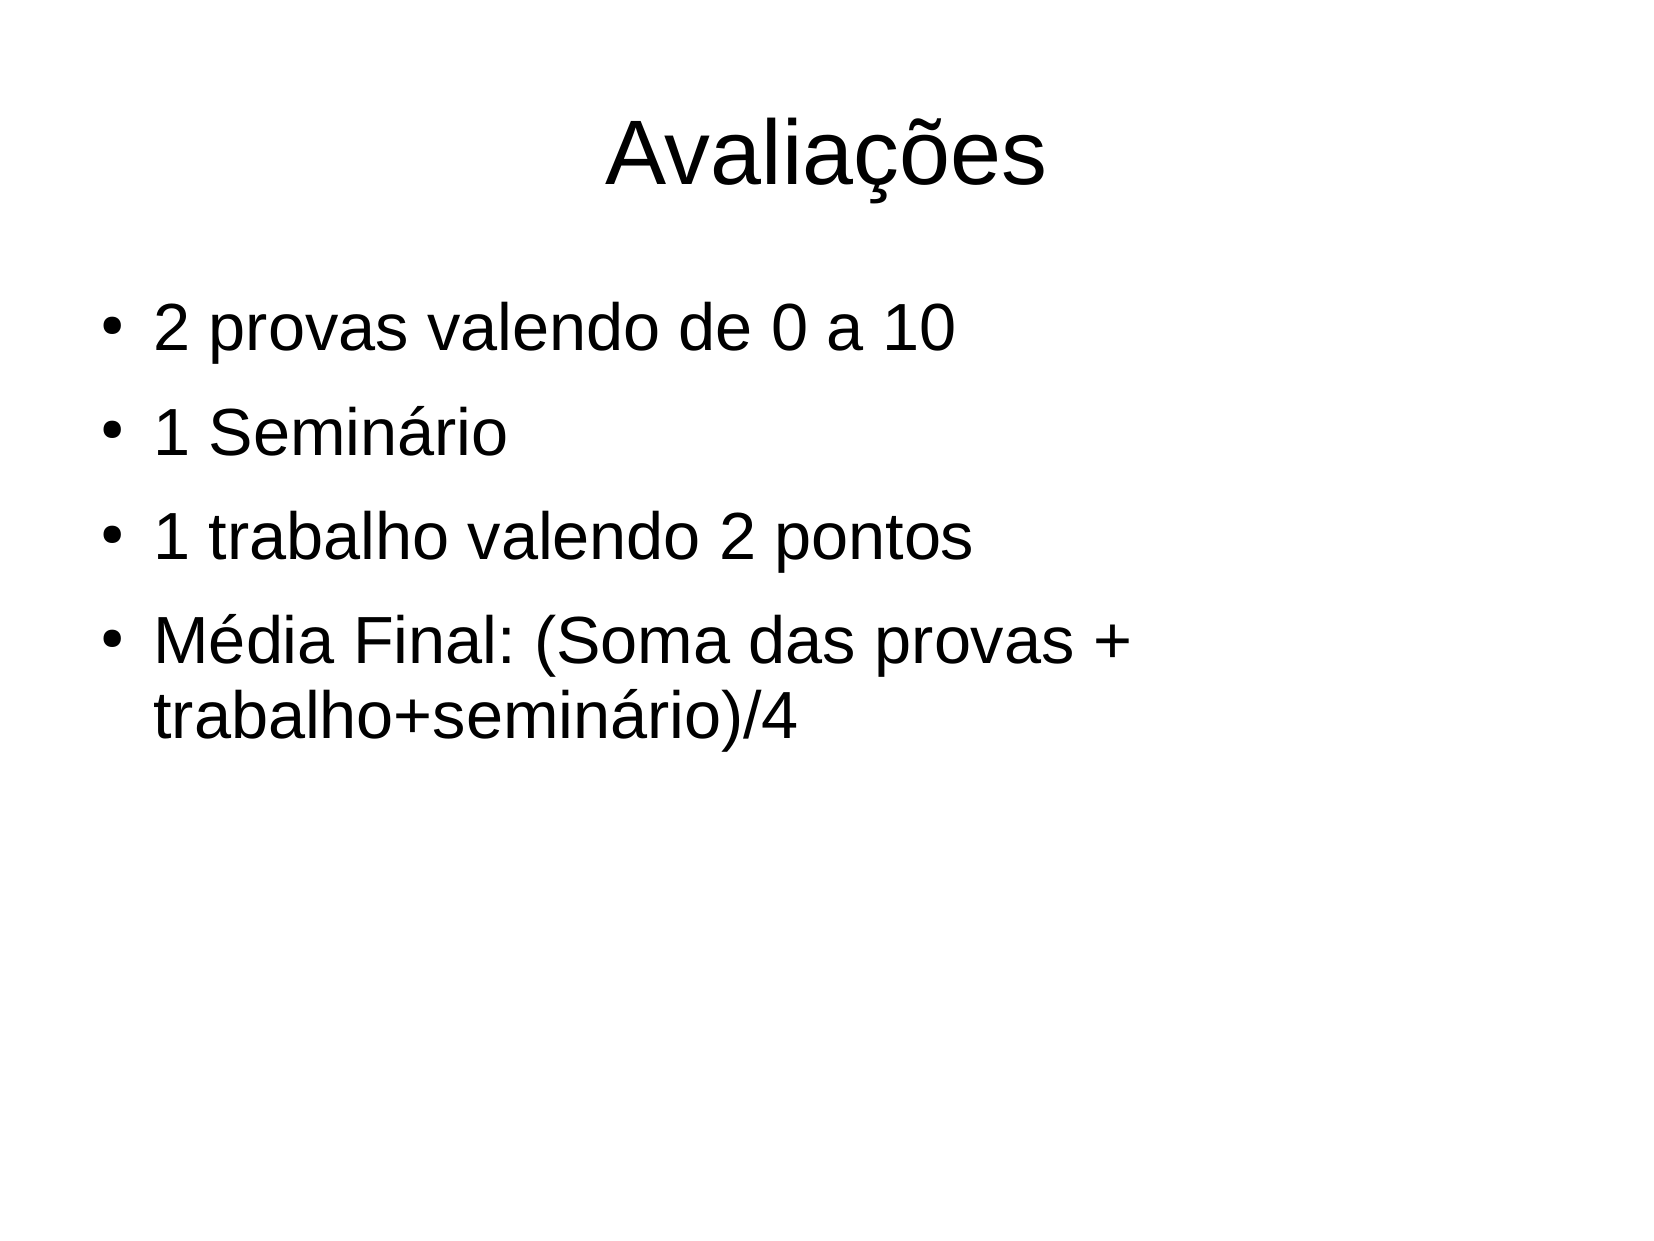

# Avaliações
2 provas valendo de 0 a 10
1 Seminário
1 trabalho valendo 2 pontos
Média Final: (Soma das provas + trabalho+seminário)/4